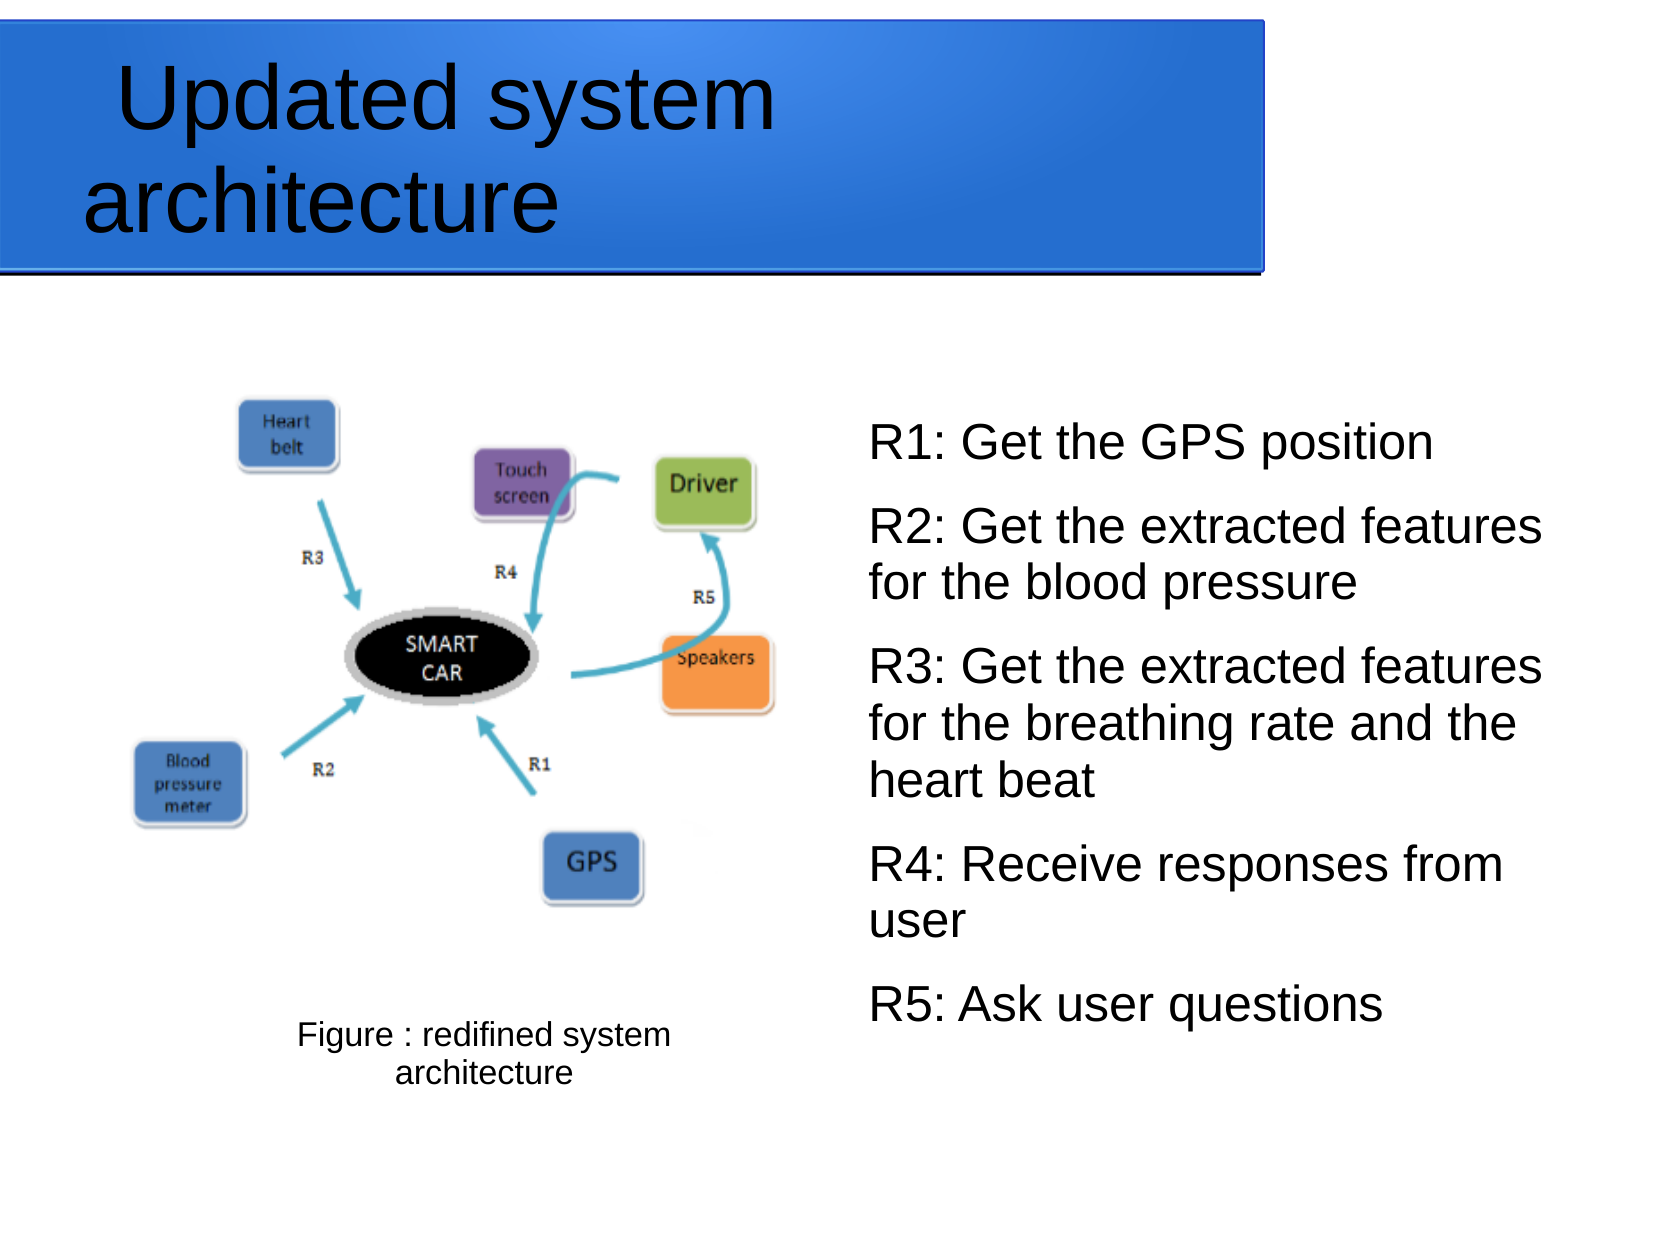

# Updated system architecture
R1: Get the GPS position
R2: Get the extracted features for the blood pressure
R3: Get the extracted features for the breathing rate and the heart beat
R4: Receive responses from user
R5: Ask user questions
Figure : redifined system architecture